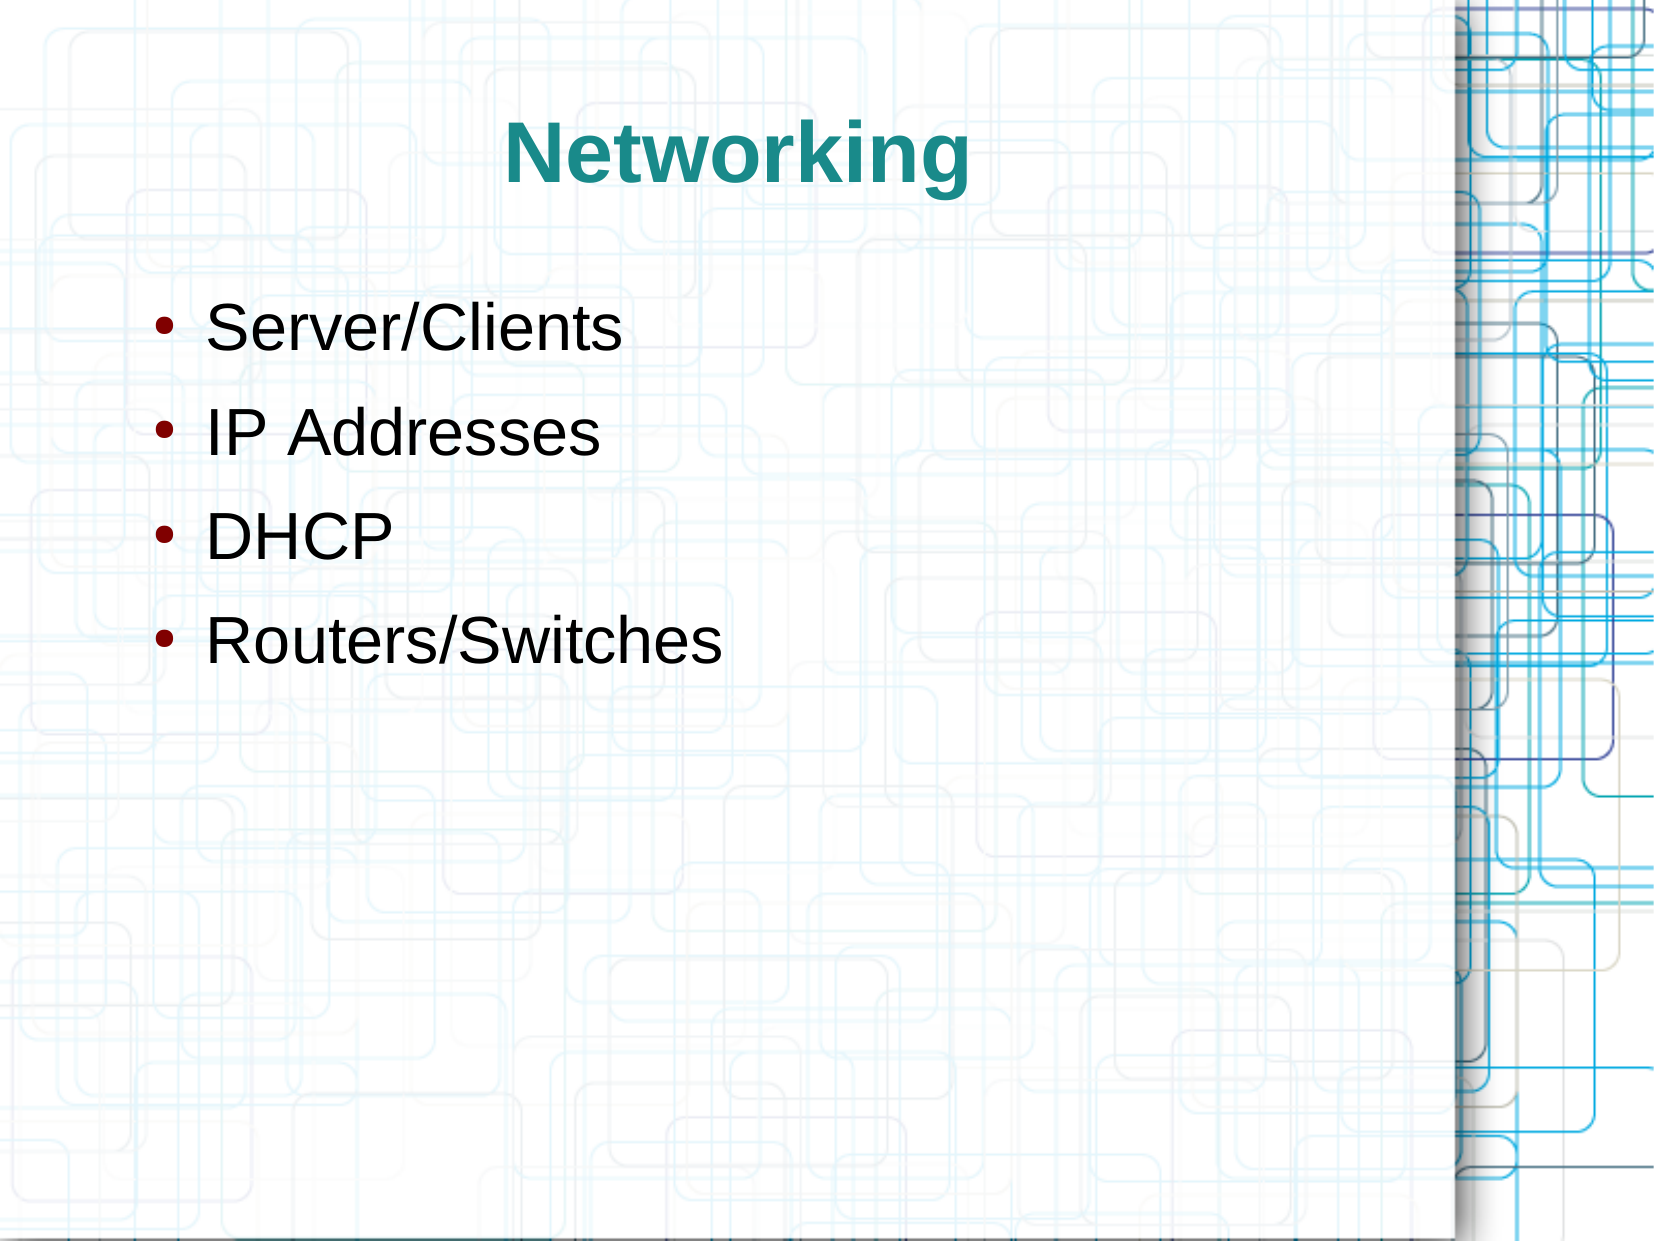

# Networking
Server/Clients
IP Addresses
DHCP
Routers/Switches